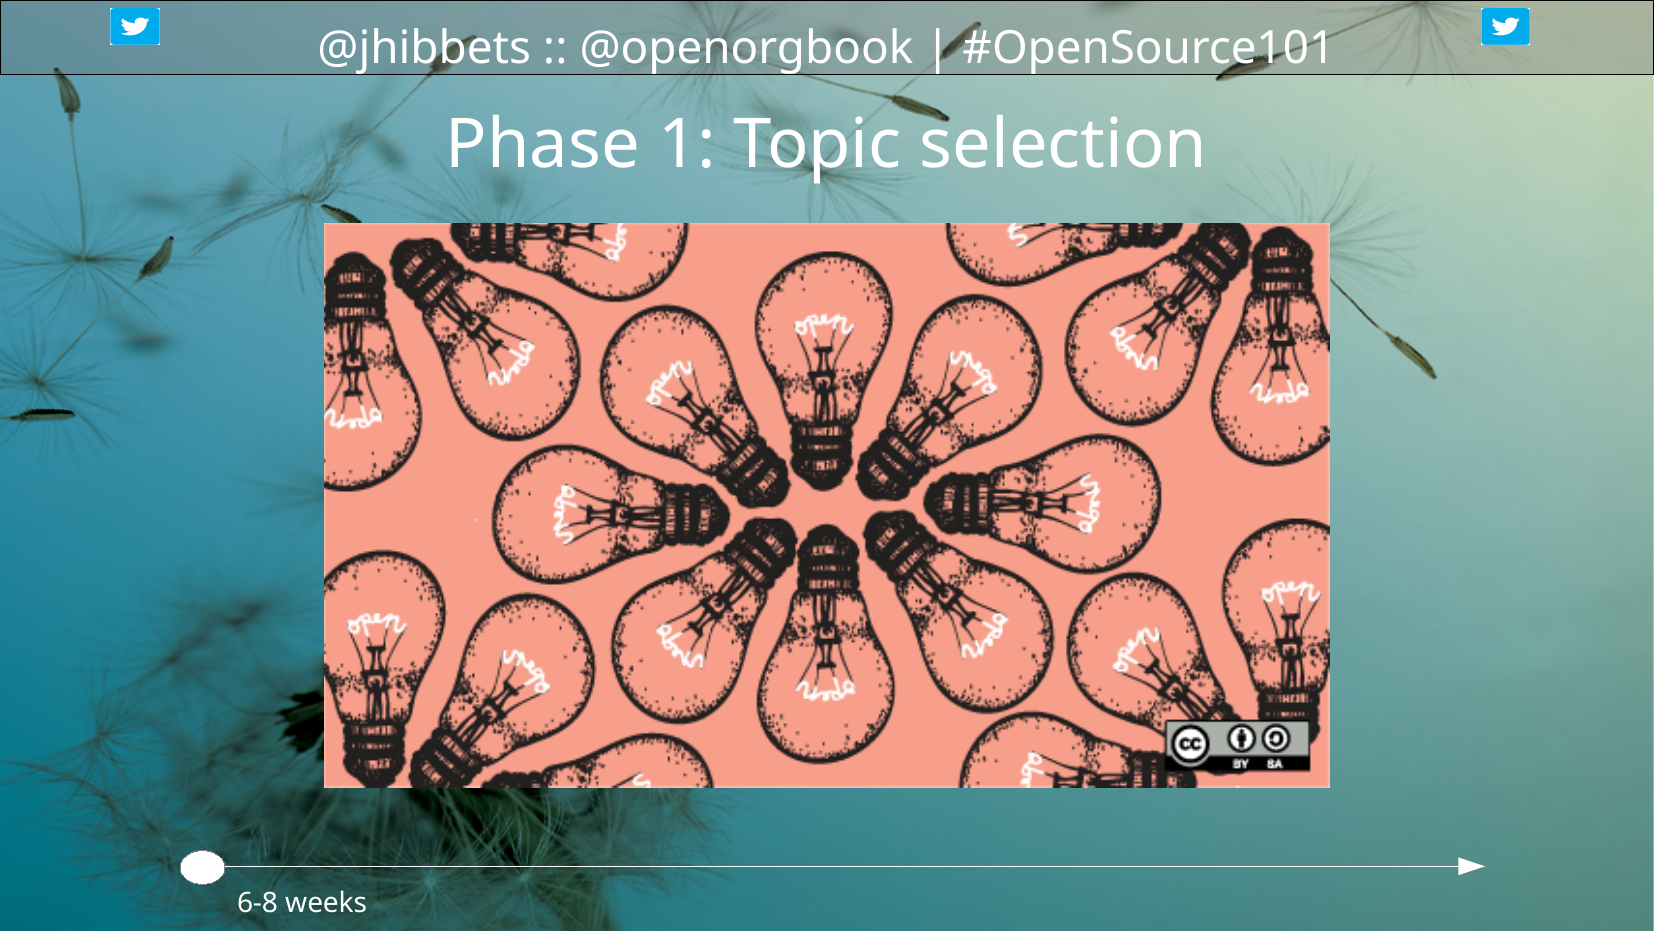

# Phase 1: Topic selection
6-8 weeks